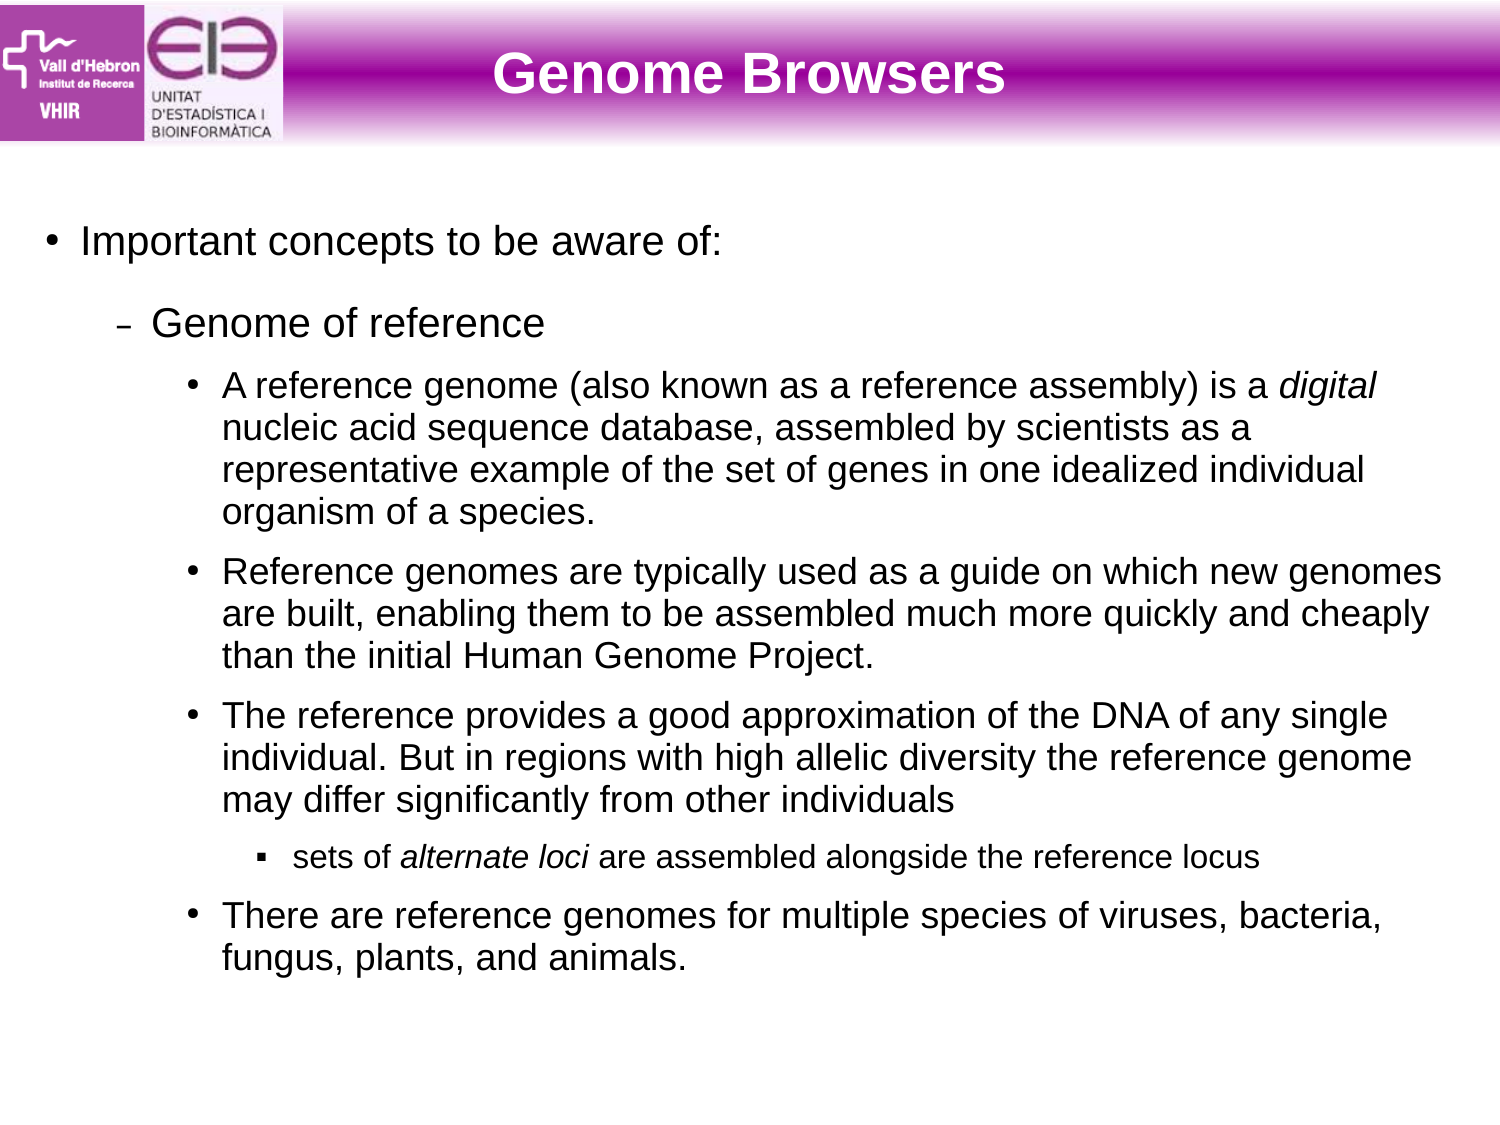

Genome Browsers
Important concepts to be aware of:
Genome of reference
A reference genome (also known as a reference assembly) is a digital nucleic acid sequence database, assembled by scientists as a representative example of the set of genes in one idealized individual organism of a species.
Reference genomes are typically used as a guide on which new genomes are built, enabling them to be assembled much more quickly and cheaply than the initial Human Genome Project.
The reference provides a good approximation of the DNA of any single individual. But in regions with high allelic diversity the reference genome may differ significantly from other individuals
sets of alternate loci are assembled alongside the reference locus
There are reference genomes for multiple species of viruses, bacteria, fungus, plants, and animals.